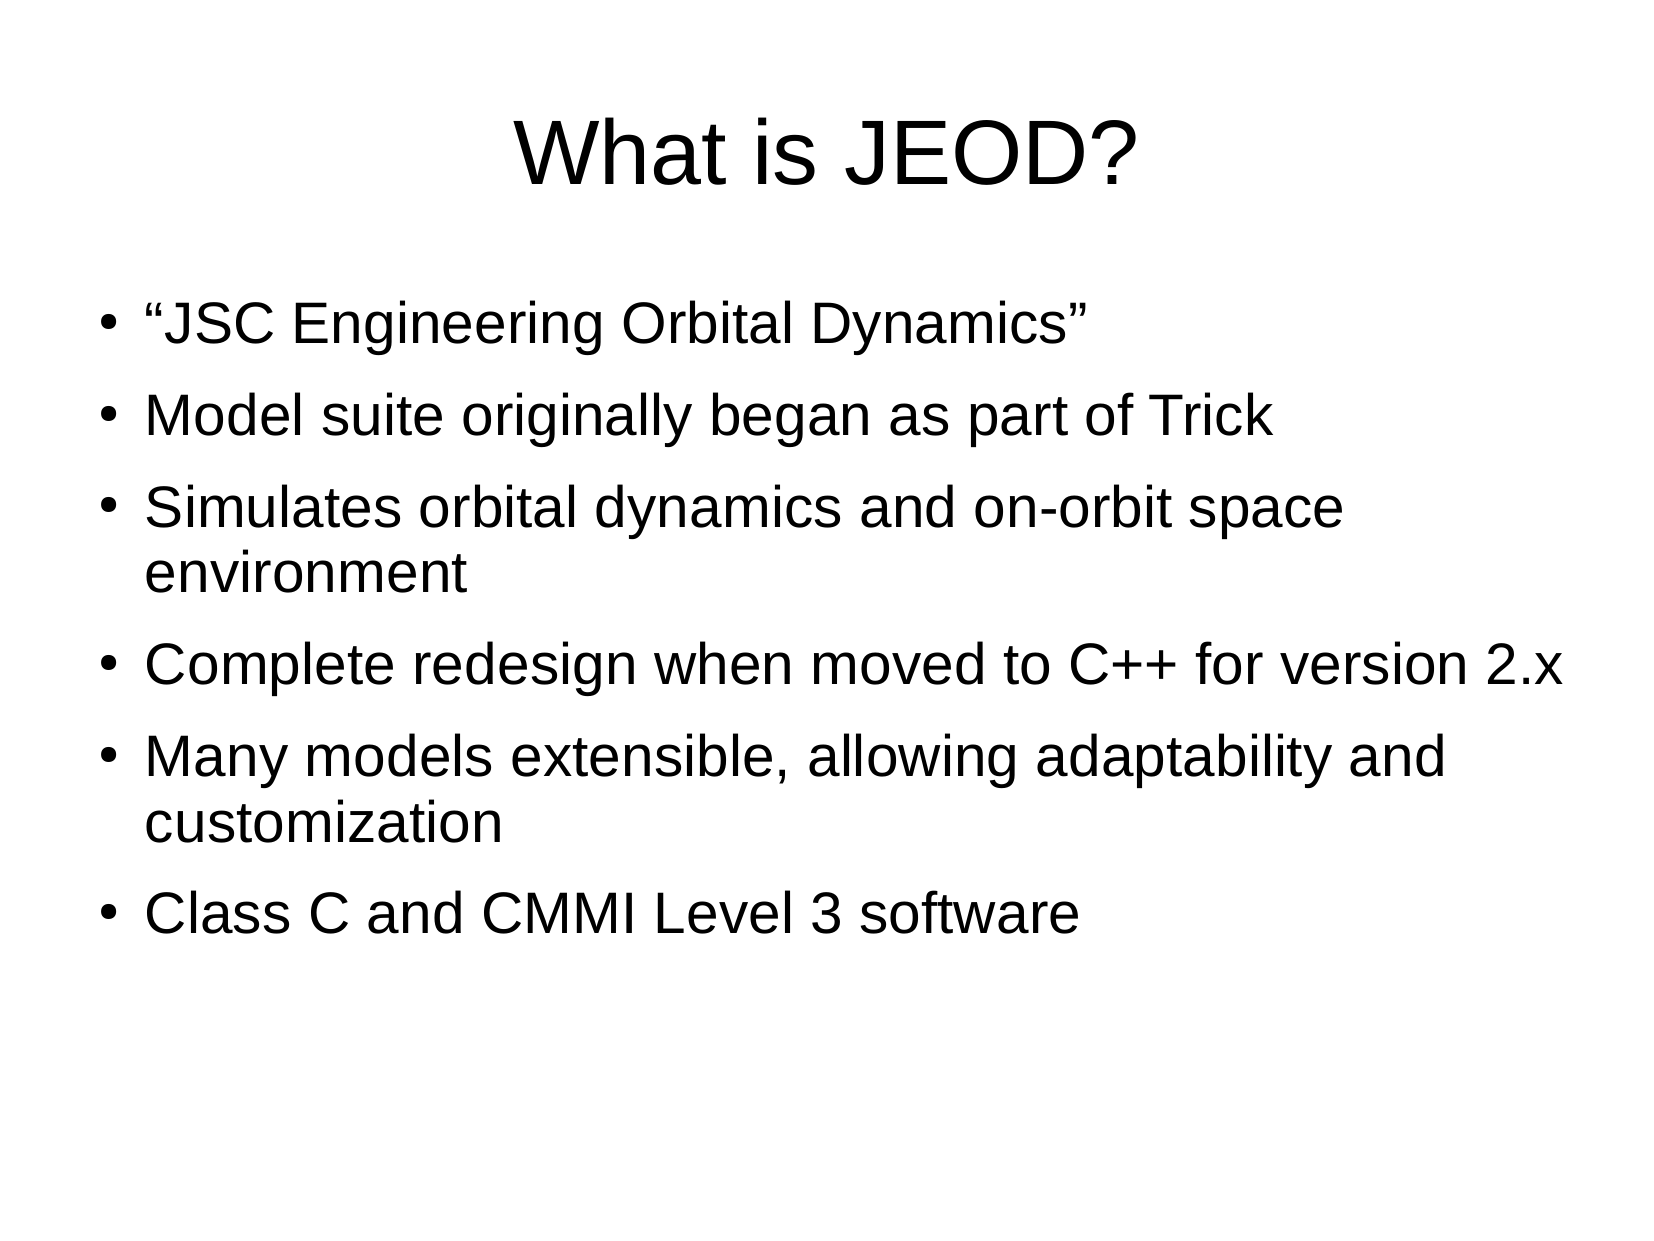

# What is JEOD?
“JSC Engineering Orbital Dynamics”
Model suite originally began as part of Trick
Simulates orbital dynamics and on-orbit space environment
Complete redesign when moved to C++ for version 2.x
Many models extensible, allowing adaptability and customization
Class C and CMMI Level 3 software